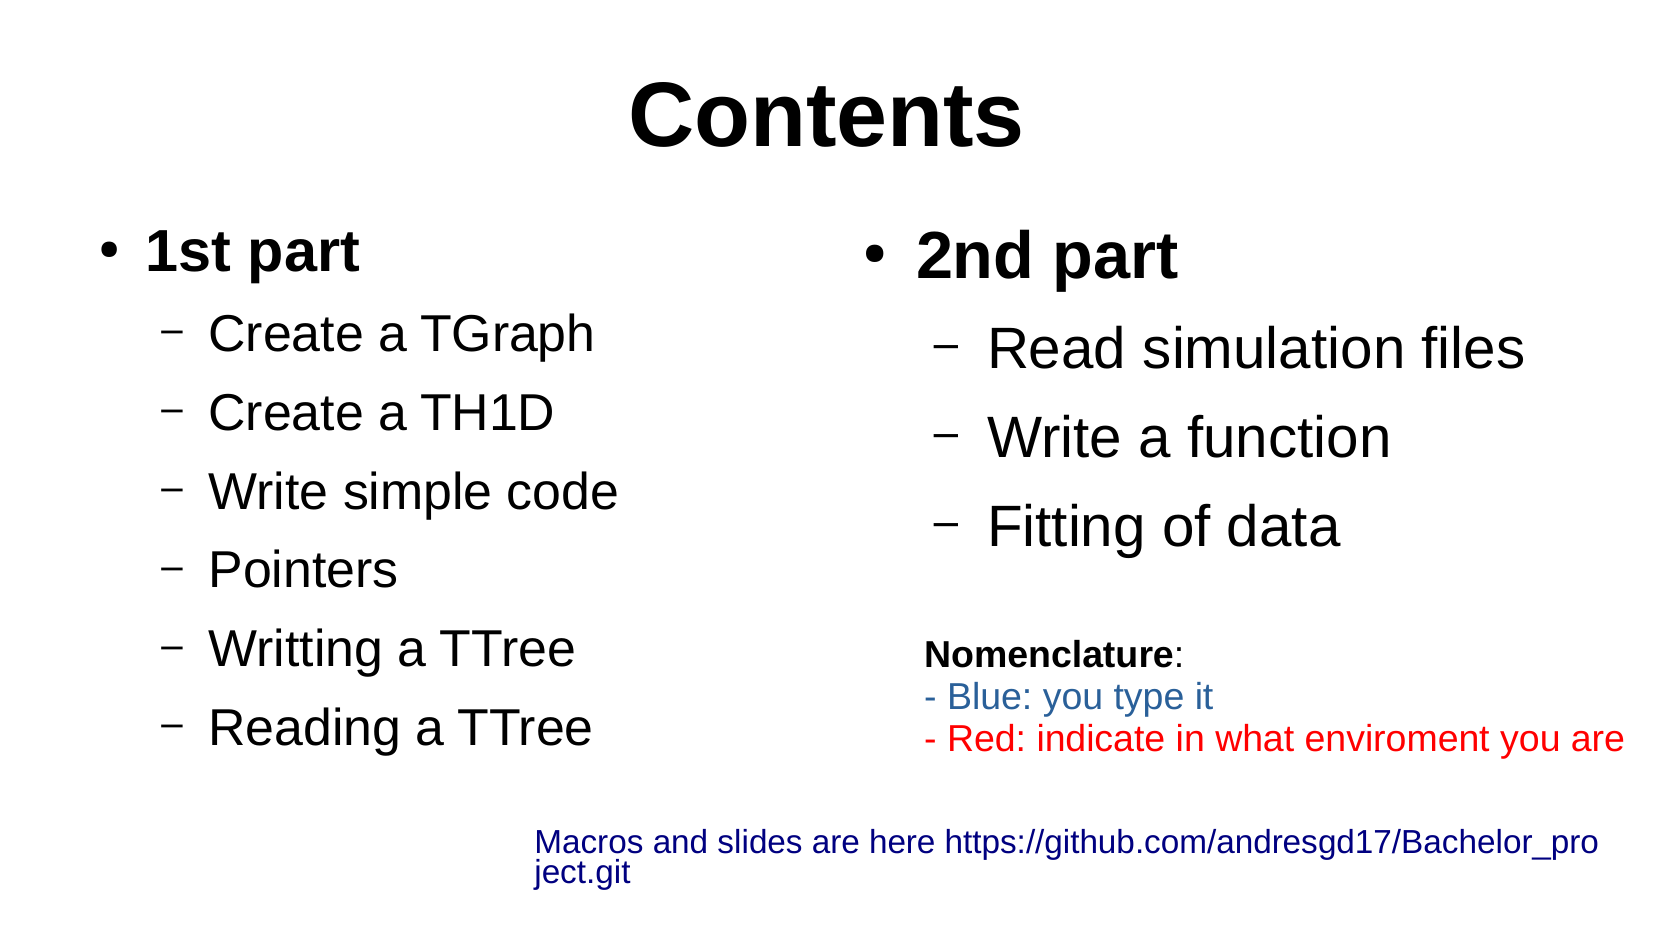

# Contents
1st part
Create a TGraph
Create a TH1D
Write simple code
Pointers
Writting a TTree
Reading a TTree
2nd part
Read simulation files
Write a function
Fitting of data
Nomenclature:
- Blue: you type it
- Red: indicate in what enviroment you are
Macros and slides are here https://github.com/andresgd17/Bachelor_project.git